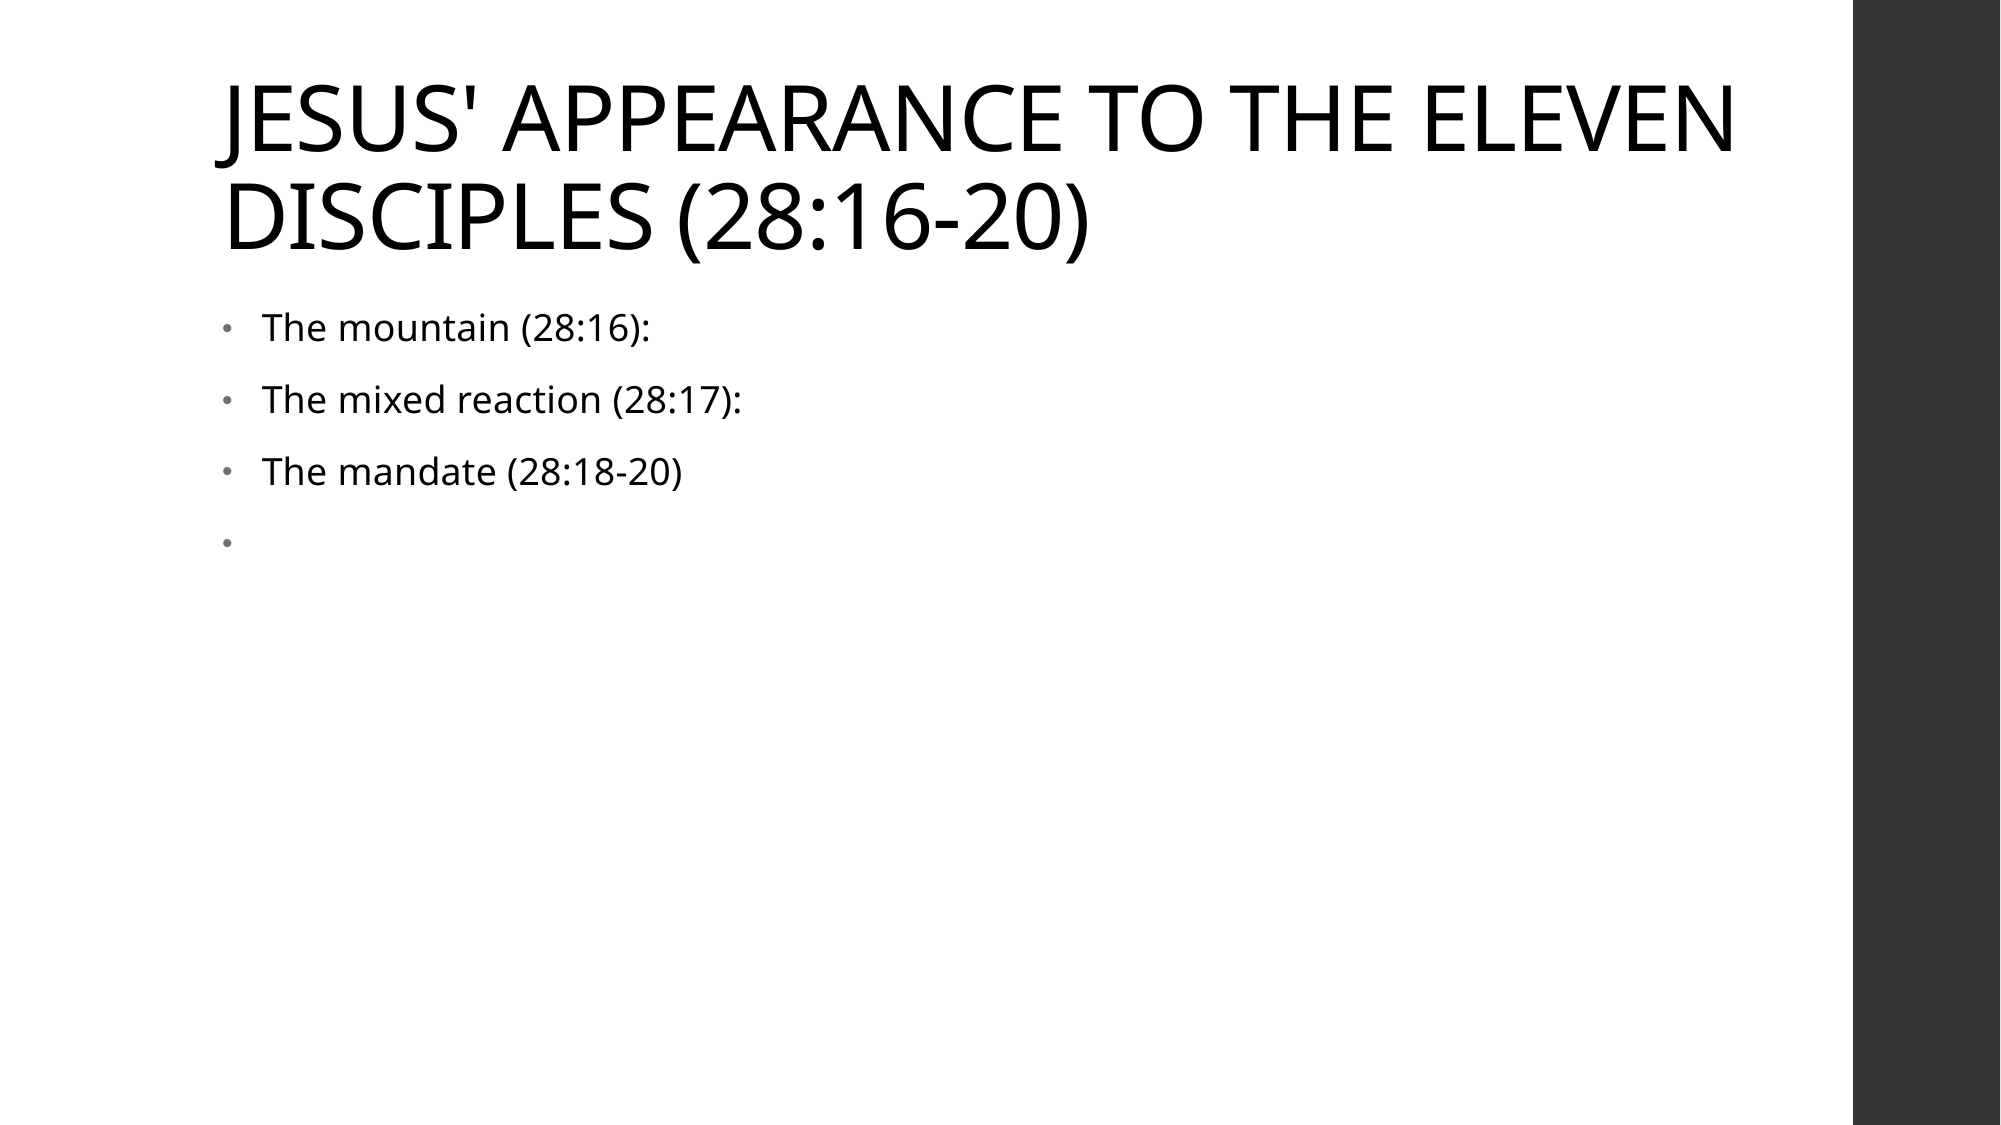

# JESUS' APPEARANCE TO THE ELEVEN DISCIPLES (28:16-20)
 The mountain (28:16):
 The mixed reaction (28:17):
 The mandate (28:18-20)